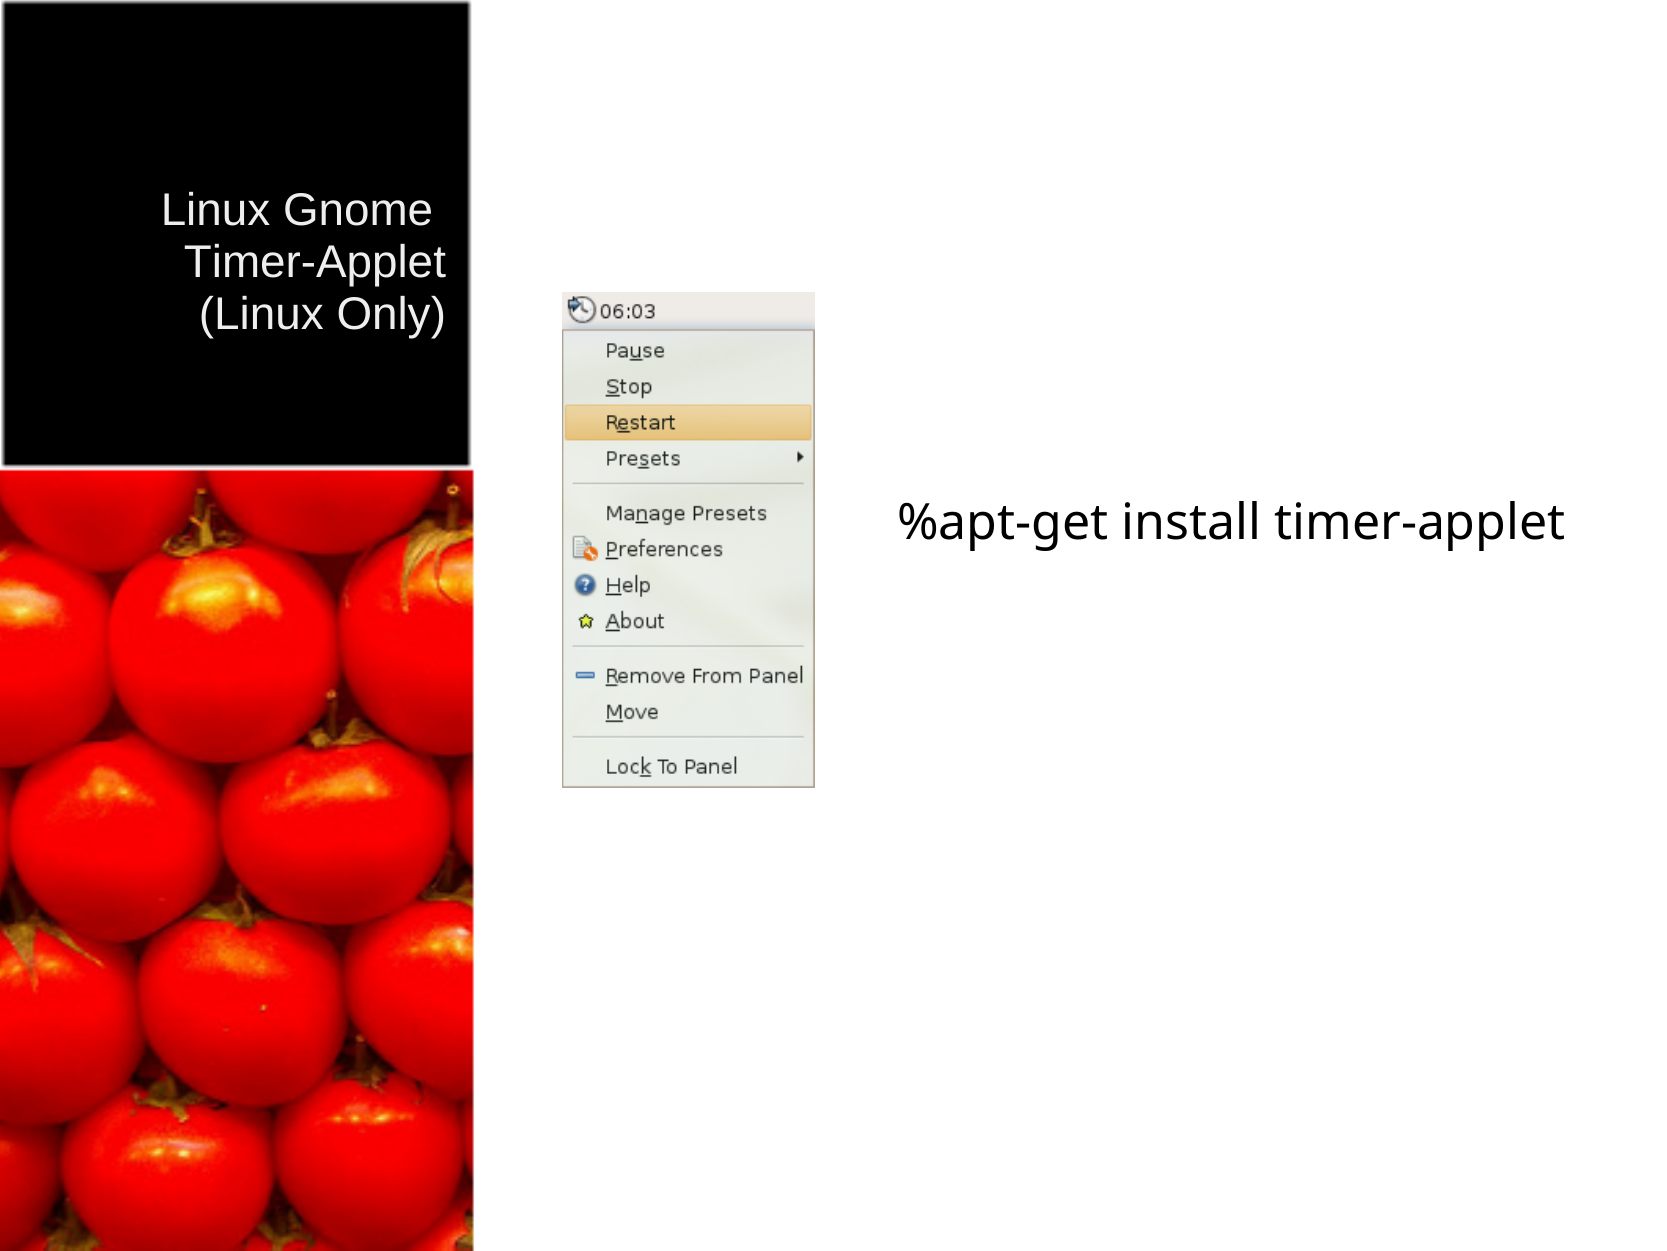

Linux Gnome
Timer-Applet
(Linux Only)
%apt-get install timer-applet